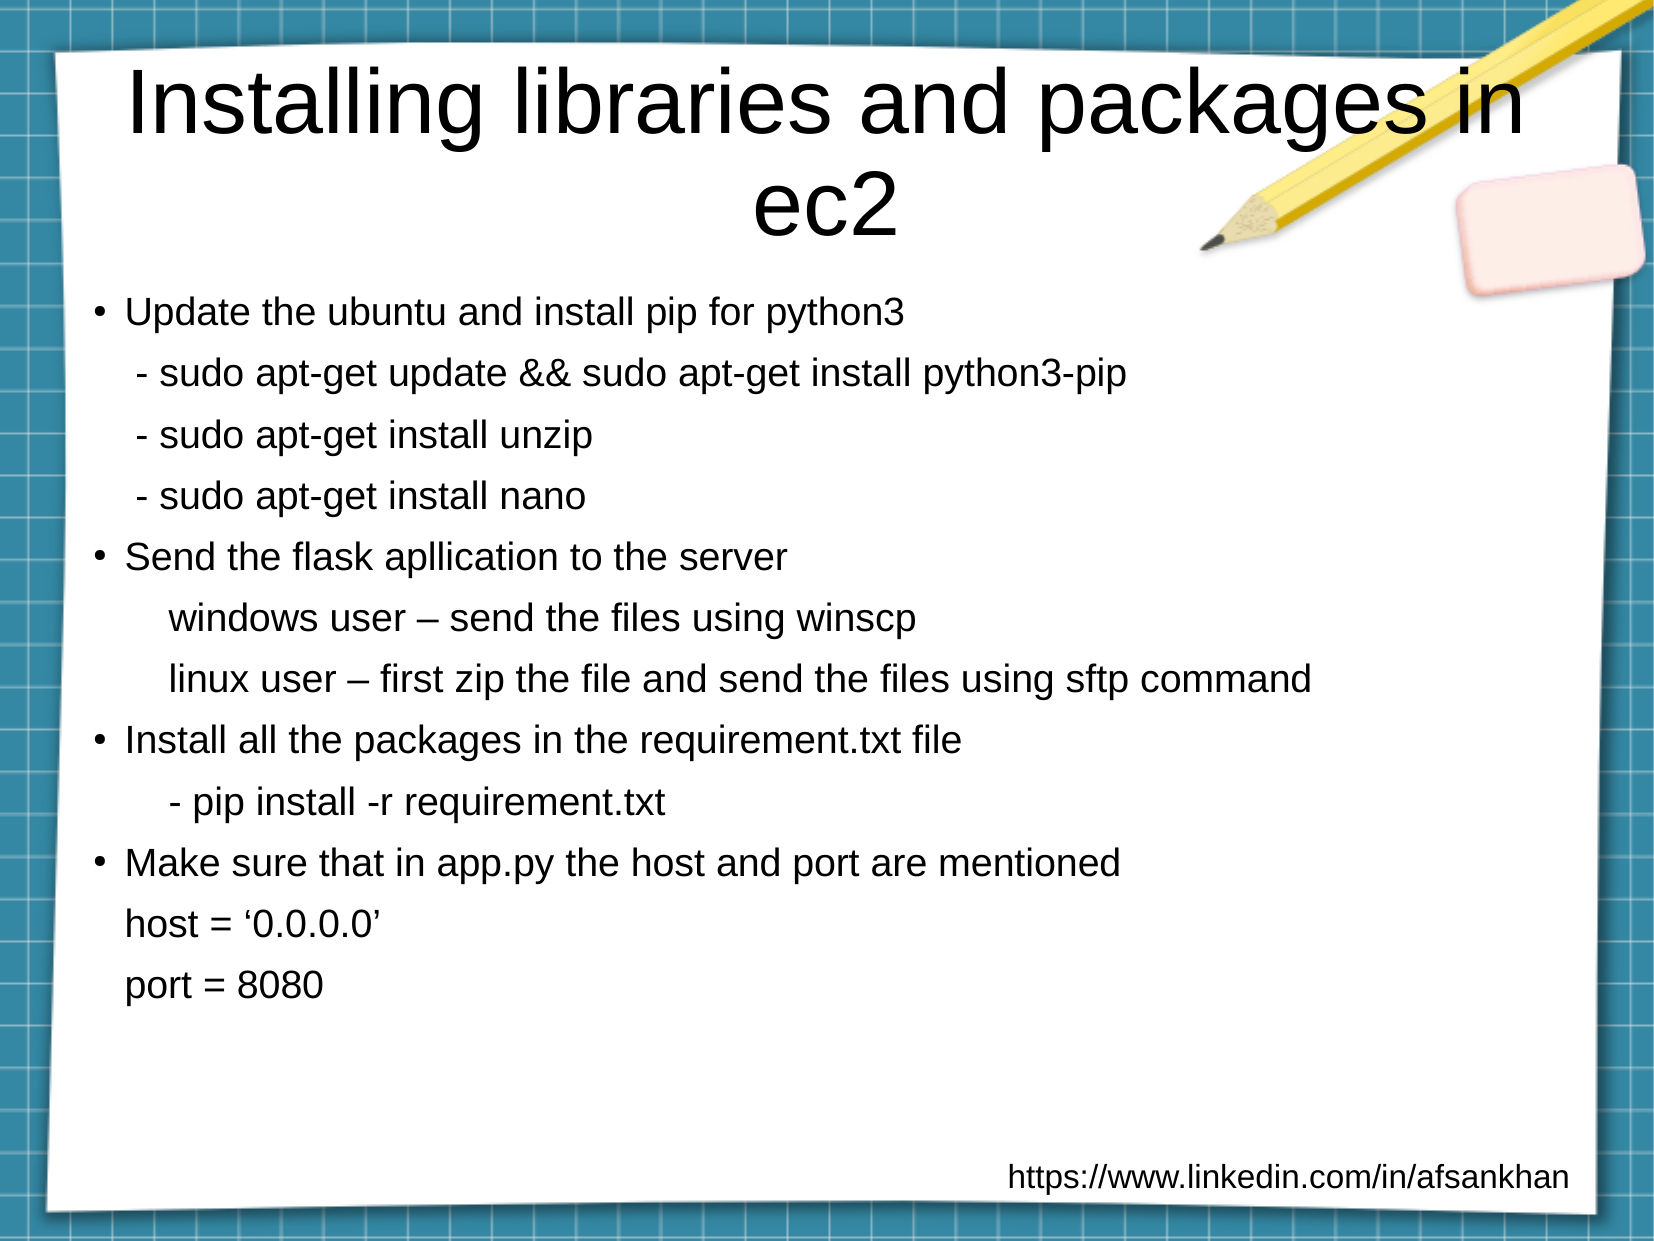

# Installing libraries and packages in ec2
Update the ubuntu and install pip for python3
 - sudo apt-get update && sudo apt-get install python3-pip
 - sudo apt-get install unzip
 - sudo apt-get install nano
Send the flask apllication to the server
 windows user – send the files using winscp
 linux user – first zip the file and send the files using sftp command
Install all the packages in the requirement.txt file
 - pip install -r requirement.txt
Make sure that in app.py the host and port are mentioned
host = ‘0.0.0.0’
port = 8080
https://www.linkedin.com/in/afsankhan